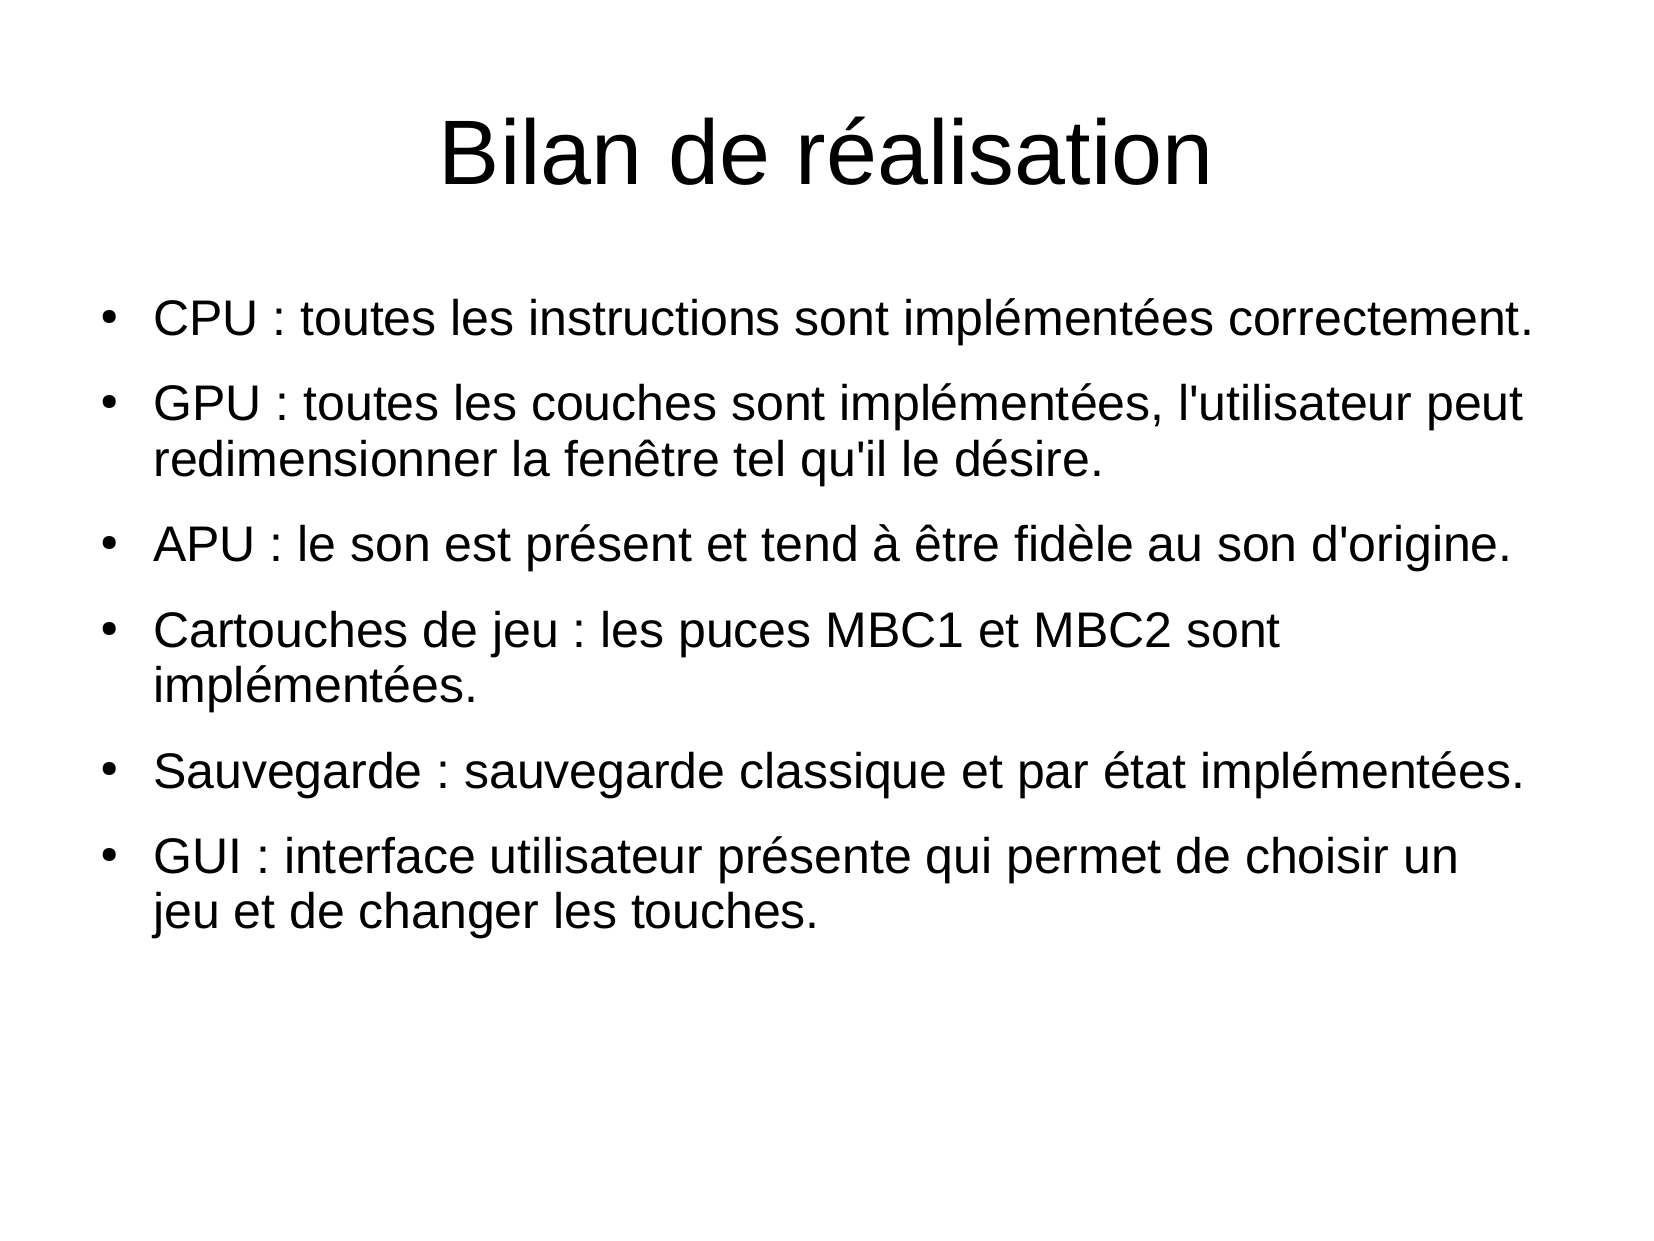

# Bilan de réalisation
CPU : toutes les instructions sont implémentées correctement.
GPU : toutes les couches sont implémentées, l'utilisateur peut redimensionner la fenêtre tel qu'il le désire.
APU : le son est présent et tend à être fidèle au son d'origine.
Cartouches de jeu : les puces MBC1 et MBC2 sont implémentées.
Sauvegarde : sauvegarde classique et par état implémentées.
GUI : interface utilisateur présente qui permet de choisir un jeu et de changer les touches.